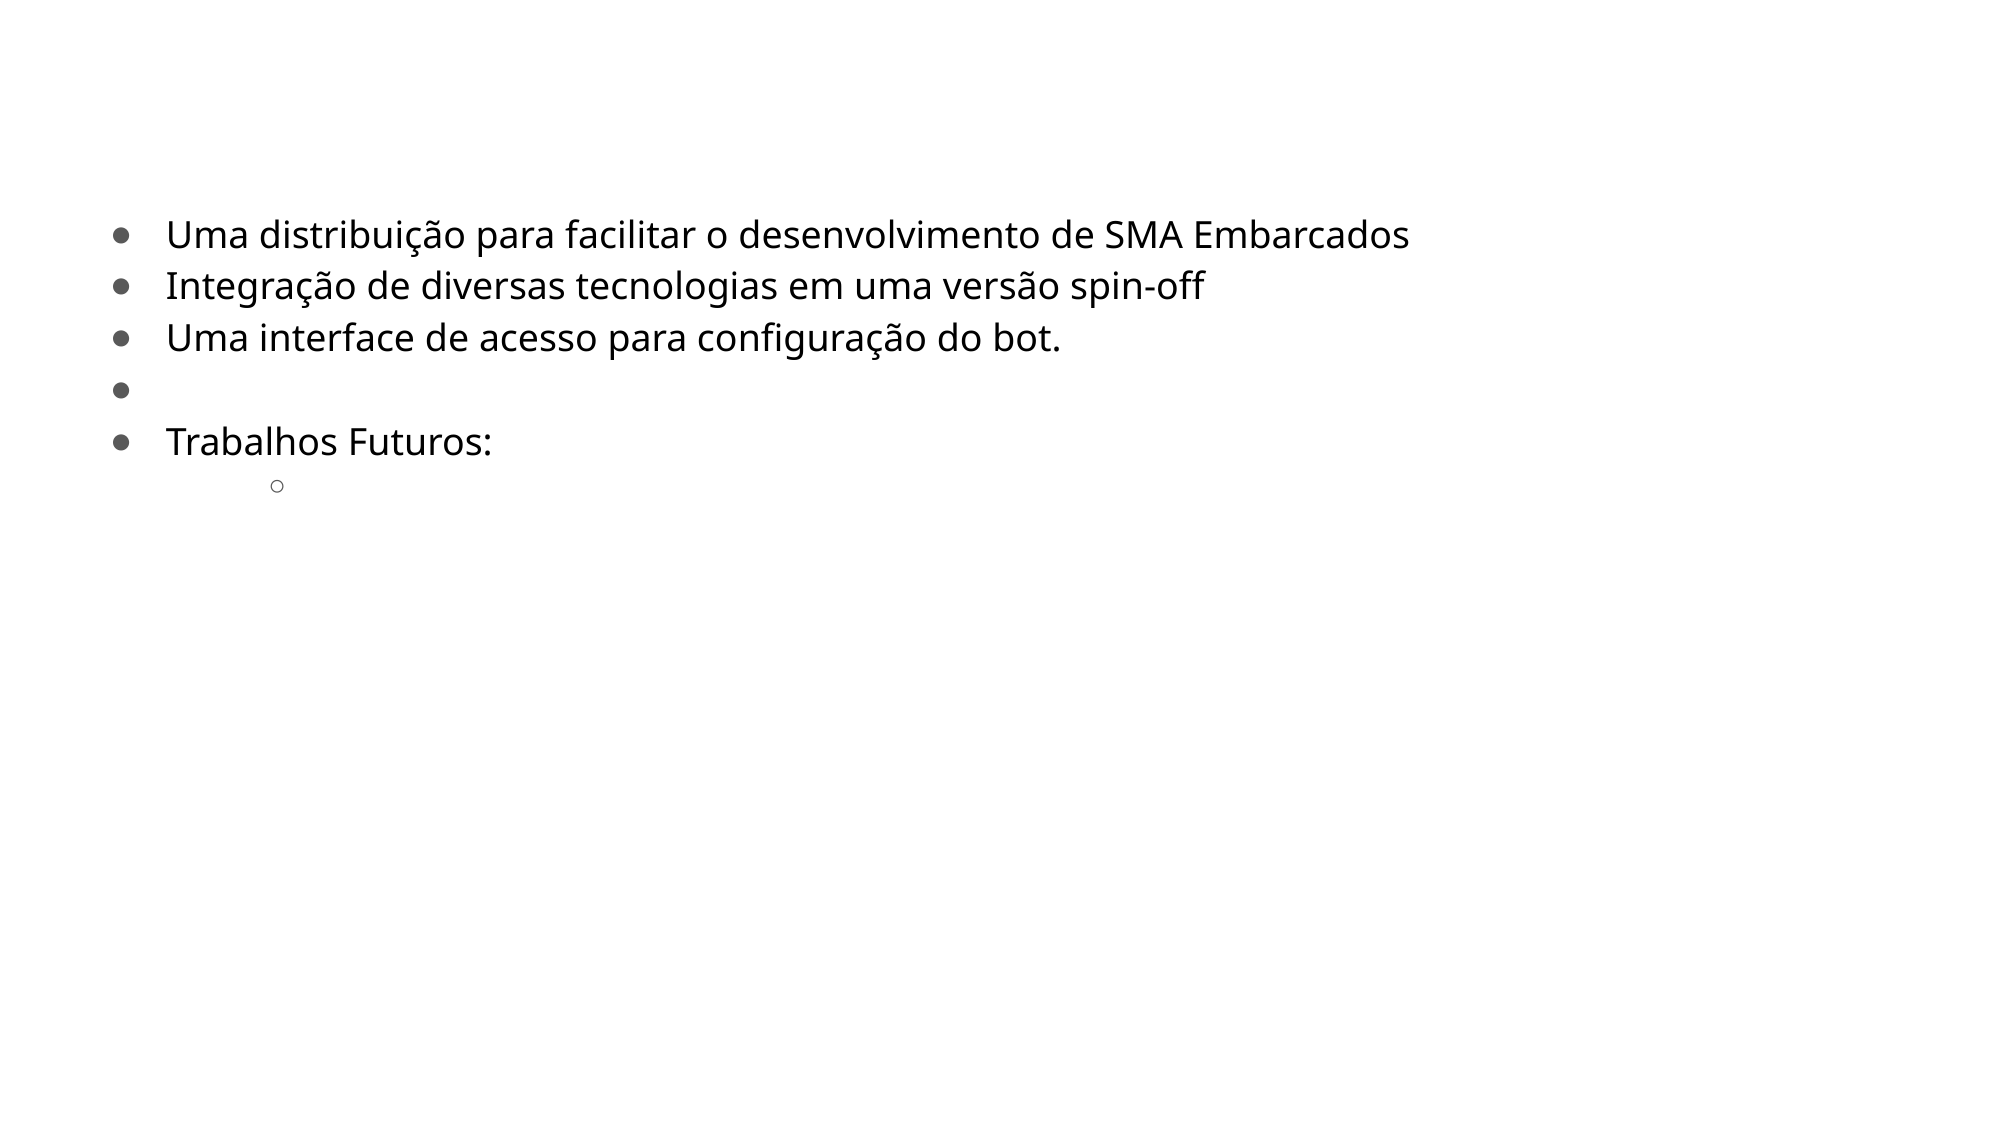

Conclusão
Uma distribuição para facilitar o desenvolvimento de SMA Embarcados
Integração de diversas tecnologias em uma versão spin-off
Uma interface de acesso para configuração do bot.
Trabalhos Futuros: